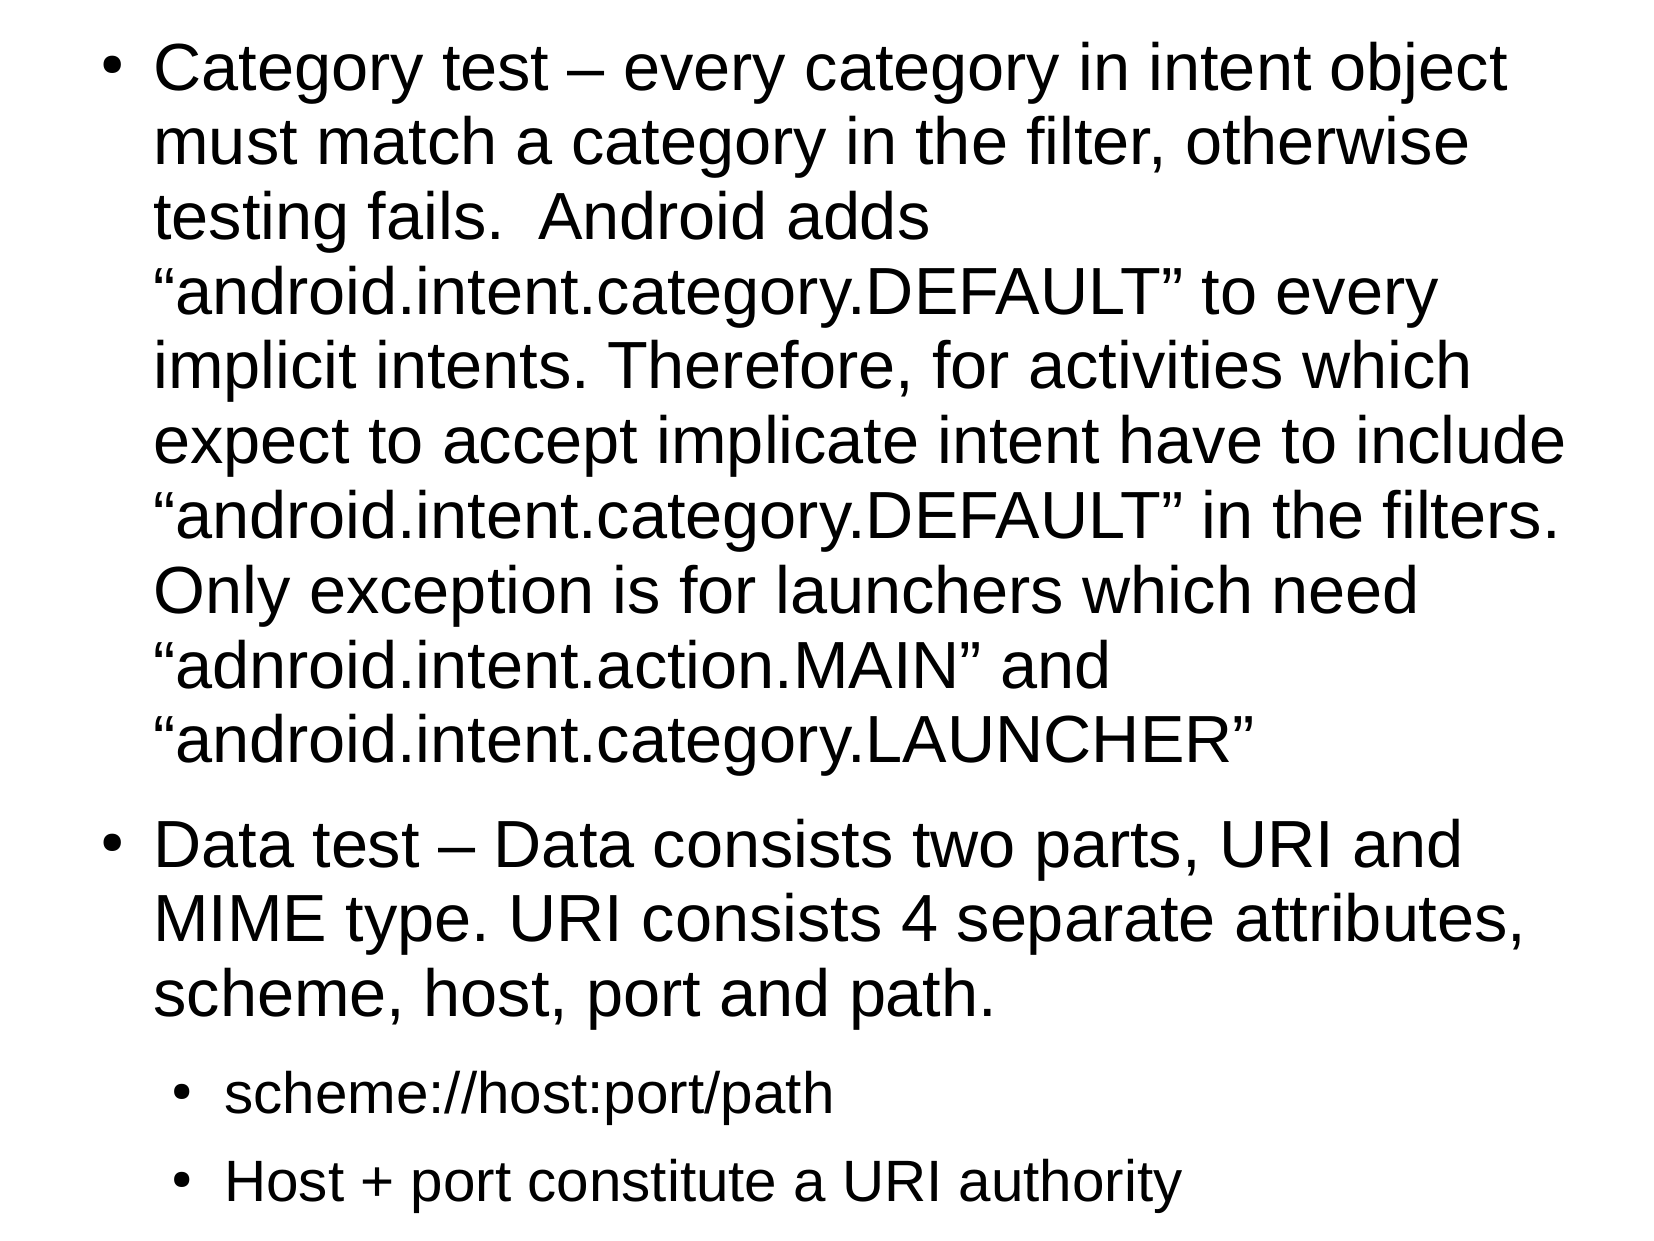

# Category test – every category in intent object must match a category in the filter, otherwise testing fails. Android adds “android.intent.category.DEFAULT” to every implicit intents. Therefore, for activities which expect to accept implicate intent have to include “android.intent.category.DEFAULT” in the filters. Only exception is for launchers which need “adnroid.intent.action.MAIN” and “android.intent.category.LAUNCHER”
Data test – Data consists two parts, URI and MIME type. URI consists 4 separate attributes, scheme, host, port and path.
scheme://host:port/path
Host + port constitute a URI authority